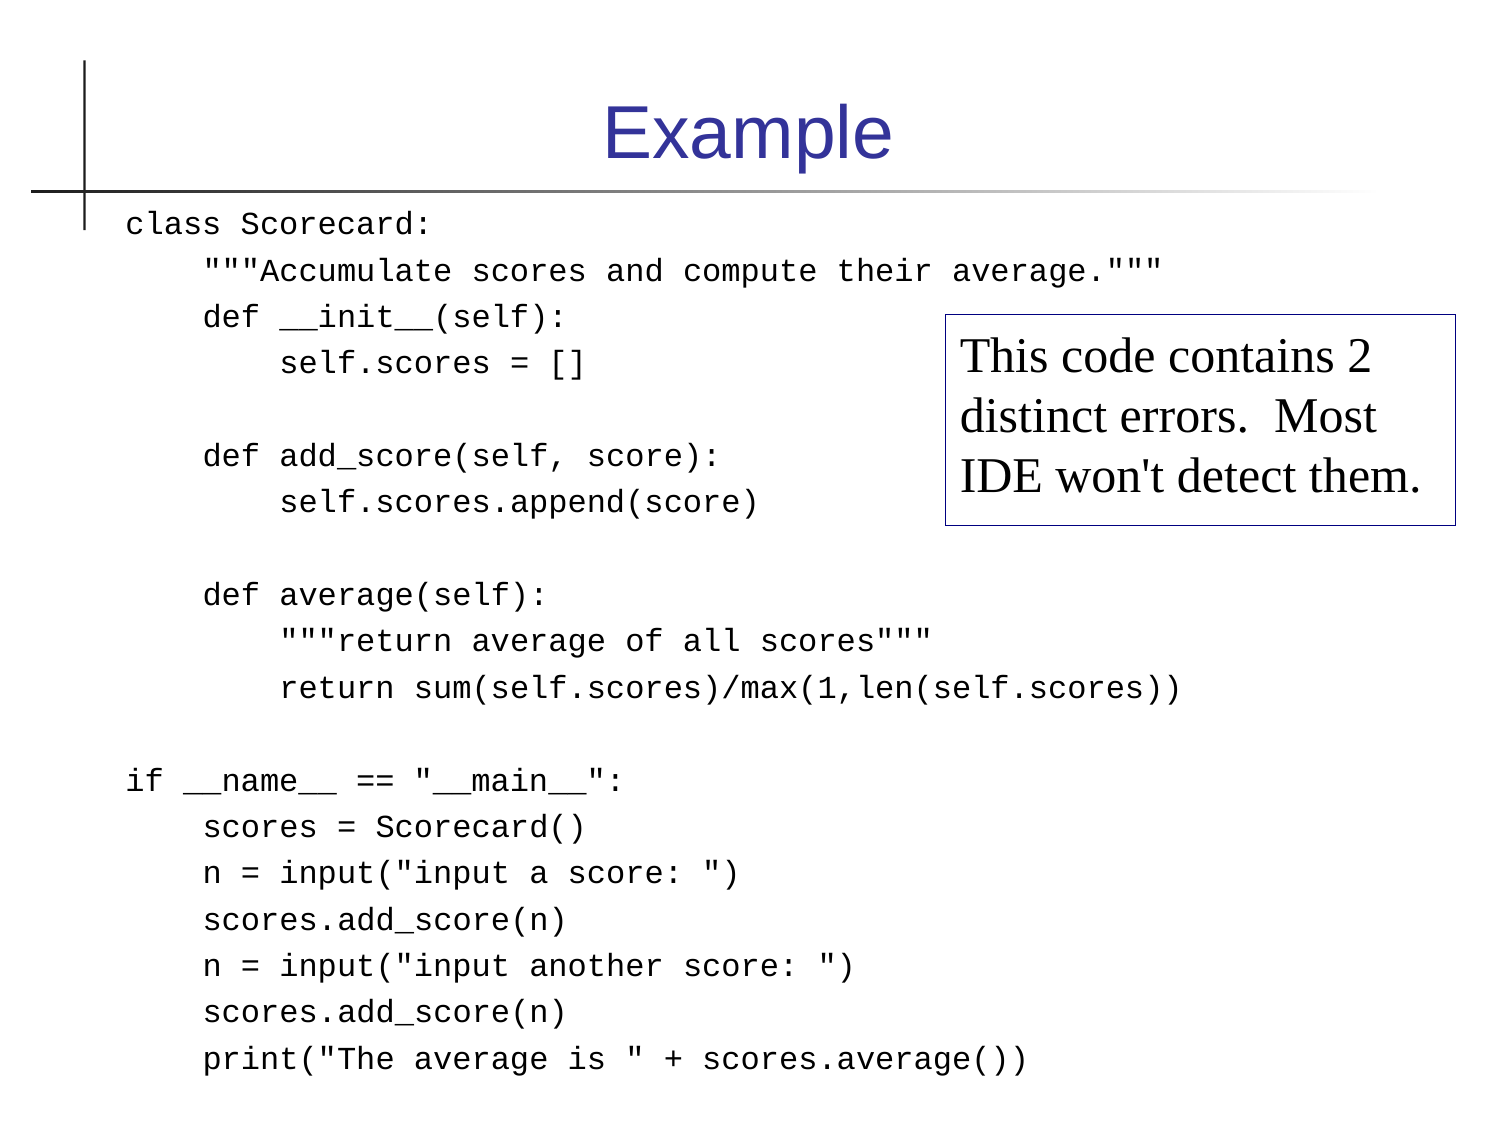

# Example
class Scorecard:
 """Accumulate scores and compute their average."""
 def __init__(self):
 self.scores = []
 def add_score(self, score):
 self.scores.append(score)
 def average(self):
 """return average of all scores"""
 return sum(self.scores)/max(1,len(self.scores))
if __name__ == "__main__":
 scores = Scorecard()
 n = input("input a score: ")
 scores.add_score(n)
 n = input("input another score: ")
 scores.add_score(n)
 print("The average is " + scores.average())
This code contains 2 distinct errors. Most IDE won't detect them.